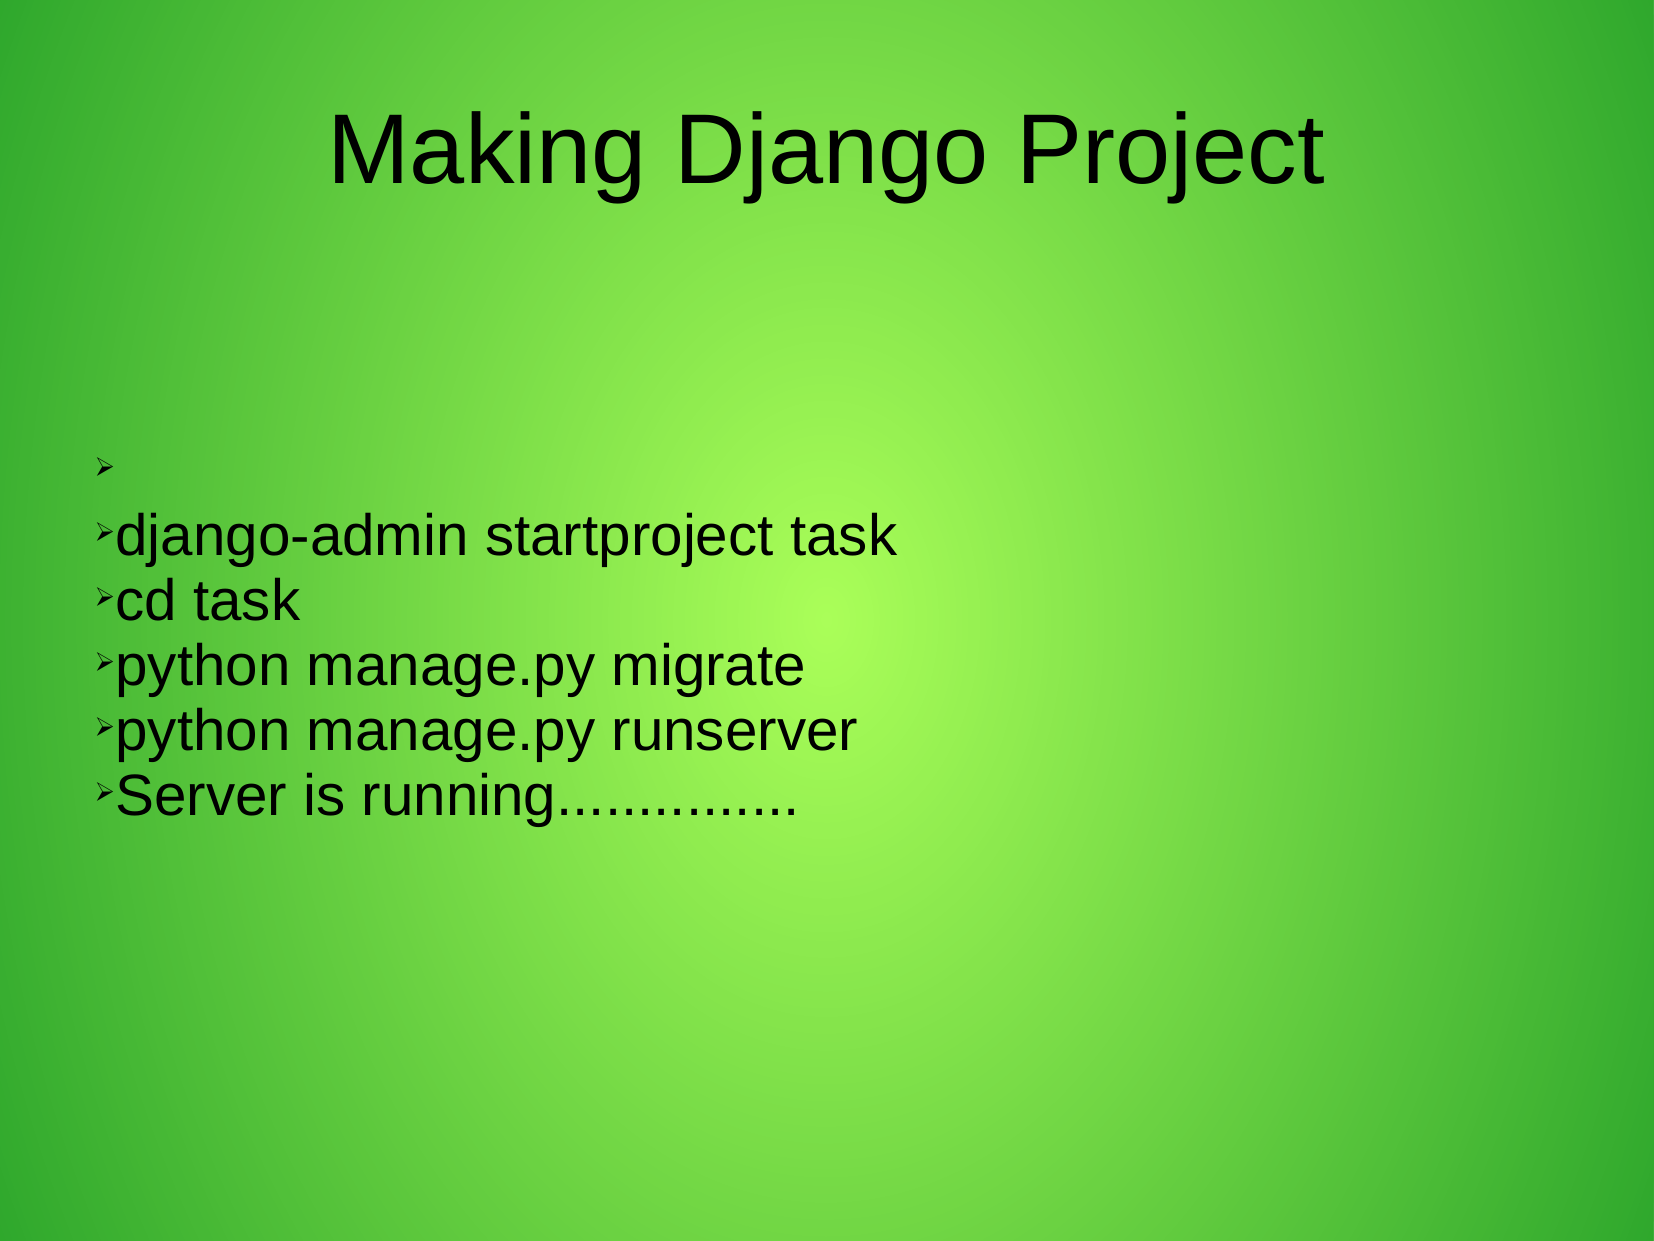

# Making Django Project
django-admin startproject task
cd task
python manage.py migrate
python manage.py runserver
Server is running...............